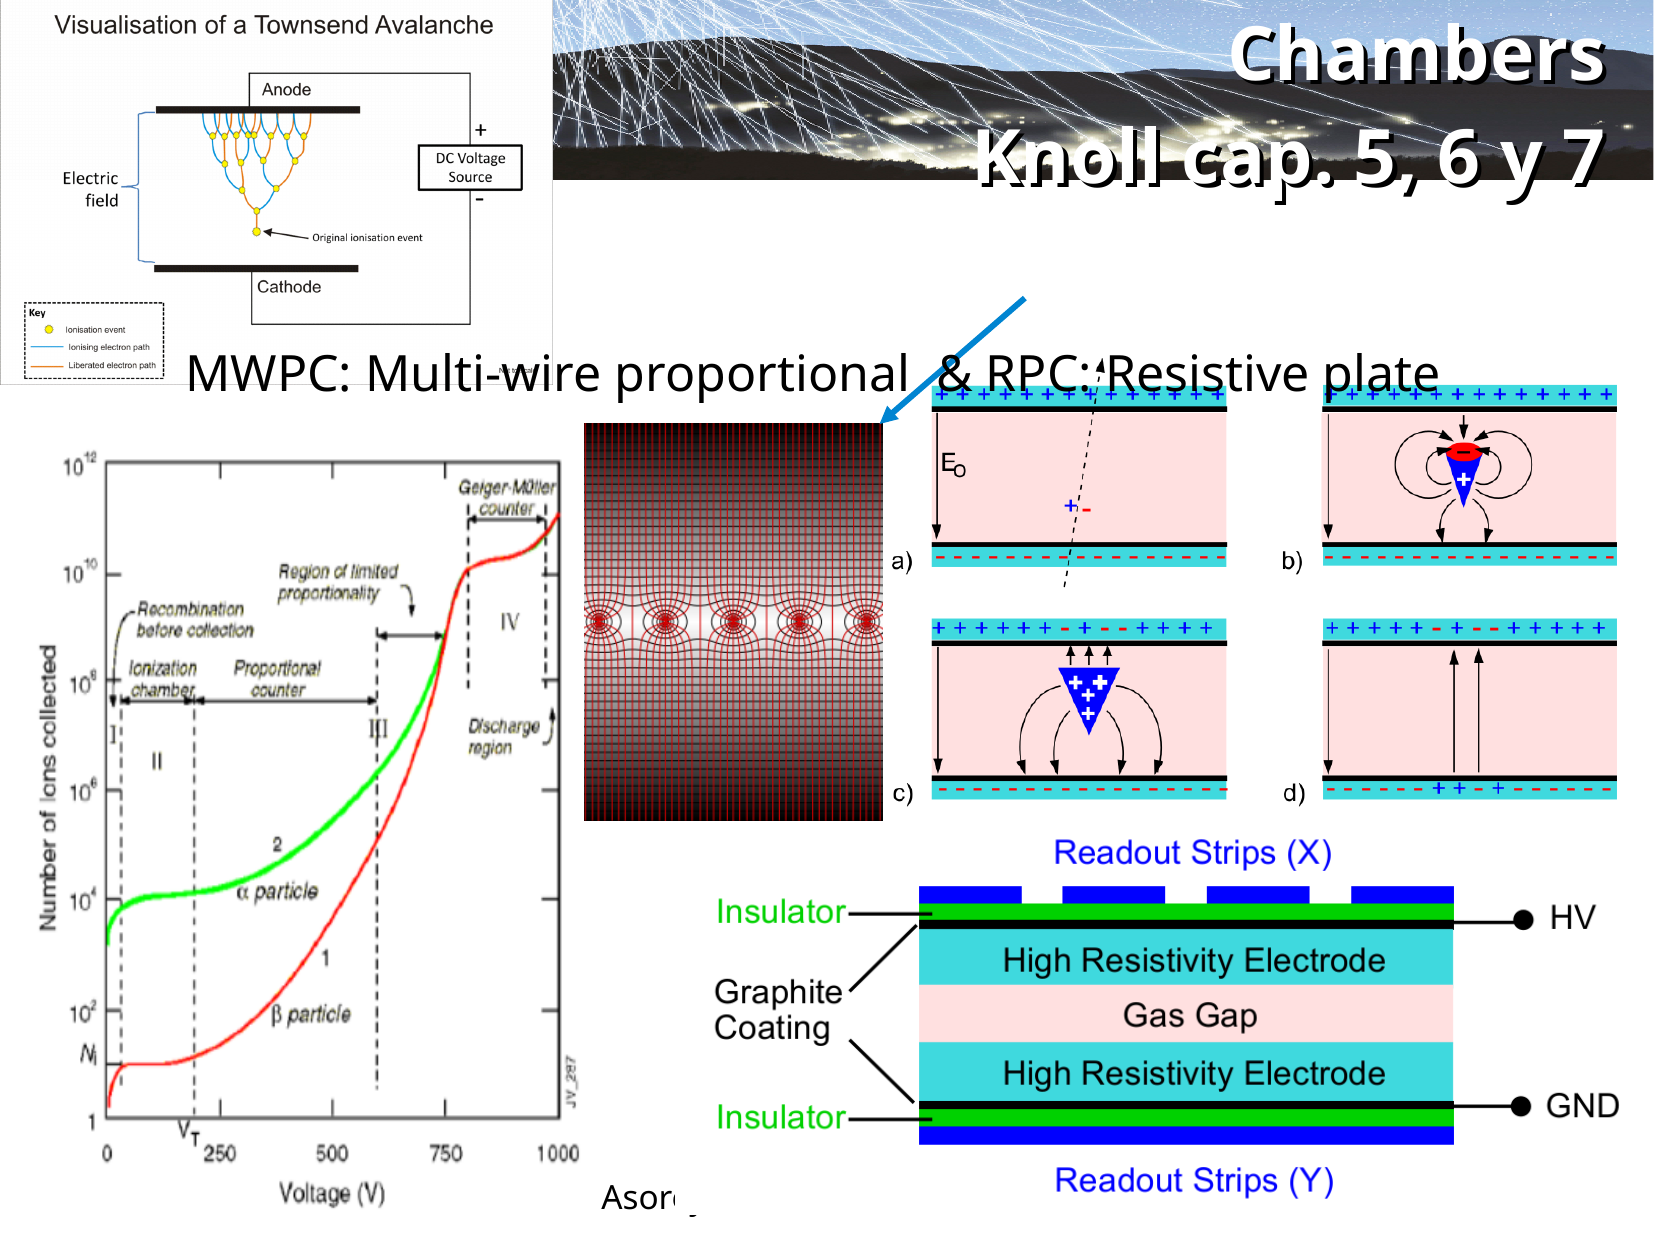

# Chambers Knoll cap. 5, 6 y 7
MWPC: Multi-wire proportional & RPC: Resistive plate
ITeDA 2017
Asorey - AP - U03 Detectores
9